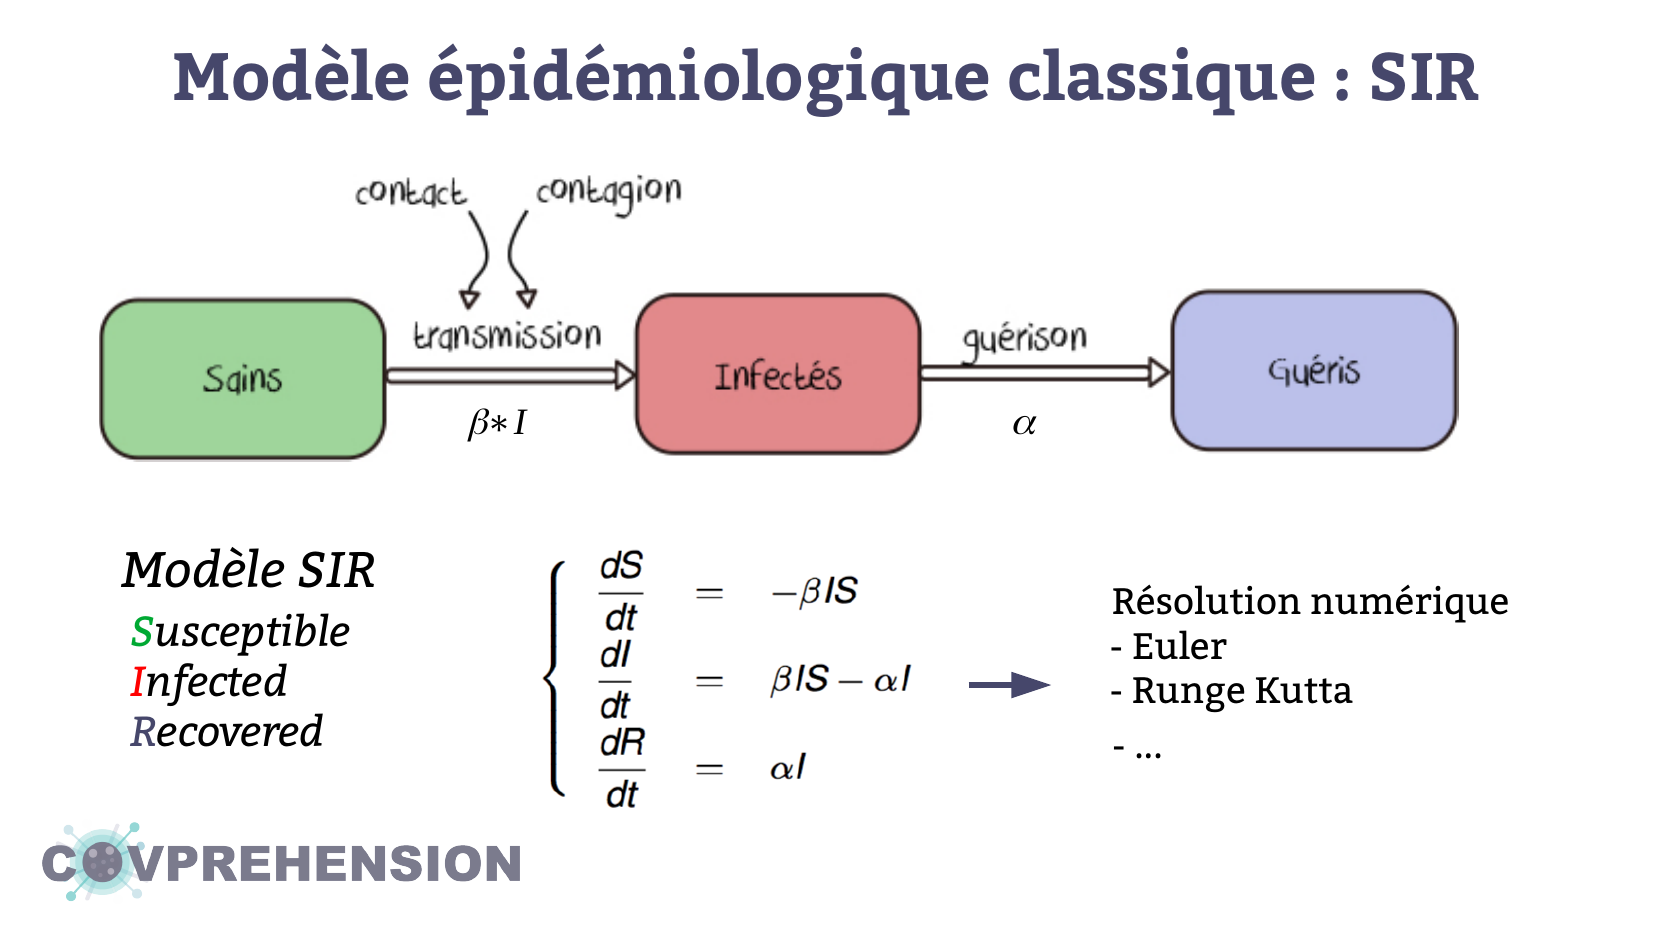

# Modèle épidémiologique classique : SIR
Modèle SIR
Résolution numérique
 - Euler
 - Runge Kutta
- ...
Susceptible Infected Recovered